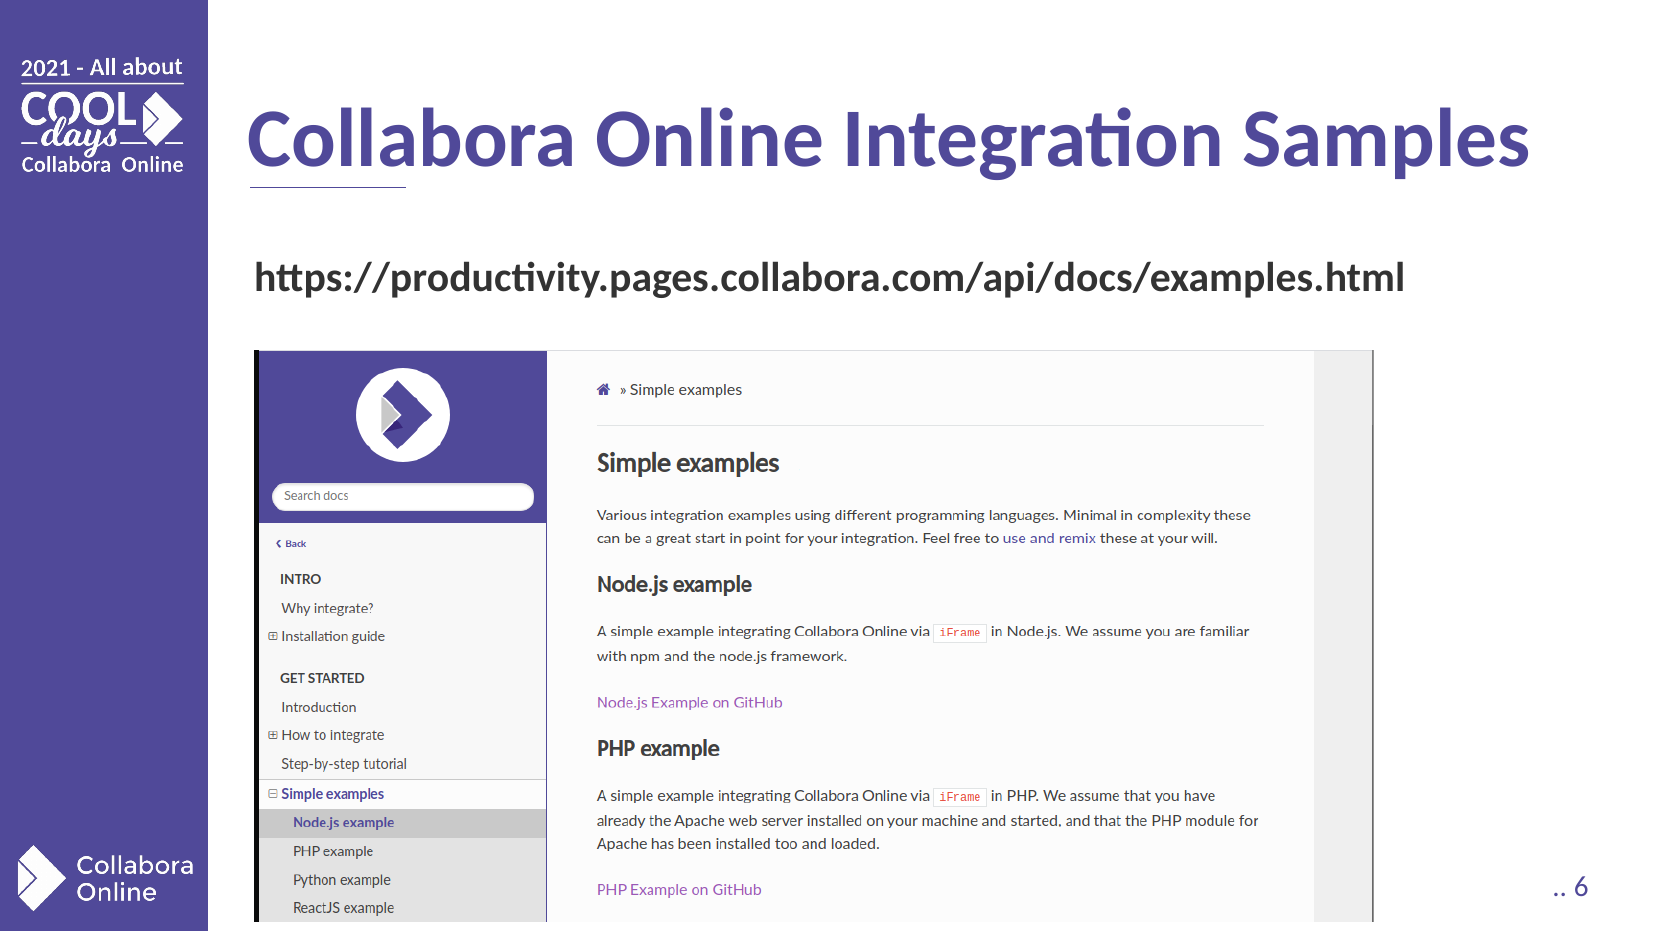

# Collabora Online Integration Samples
https://productivity.pages.collabora.com/api/docs/examples.html
6